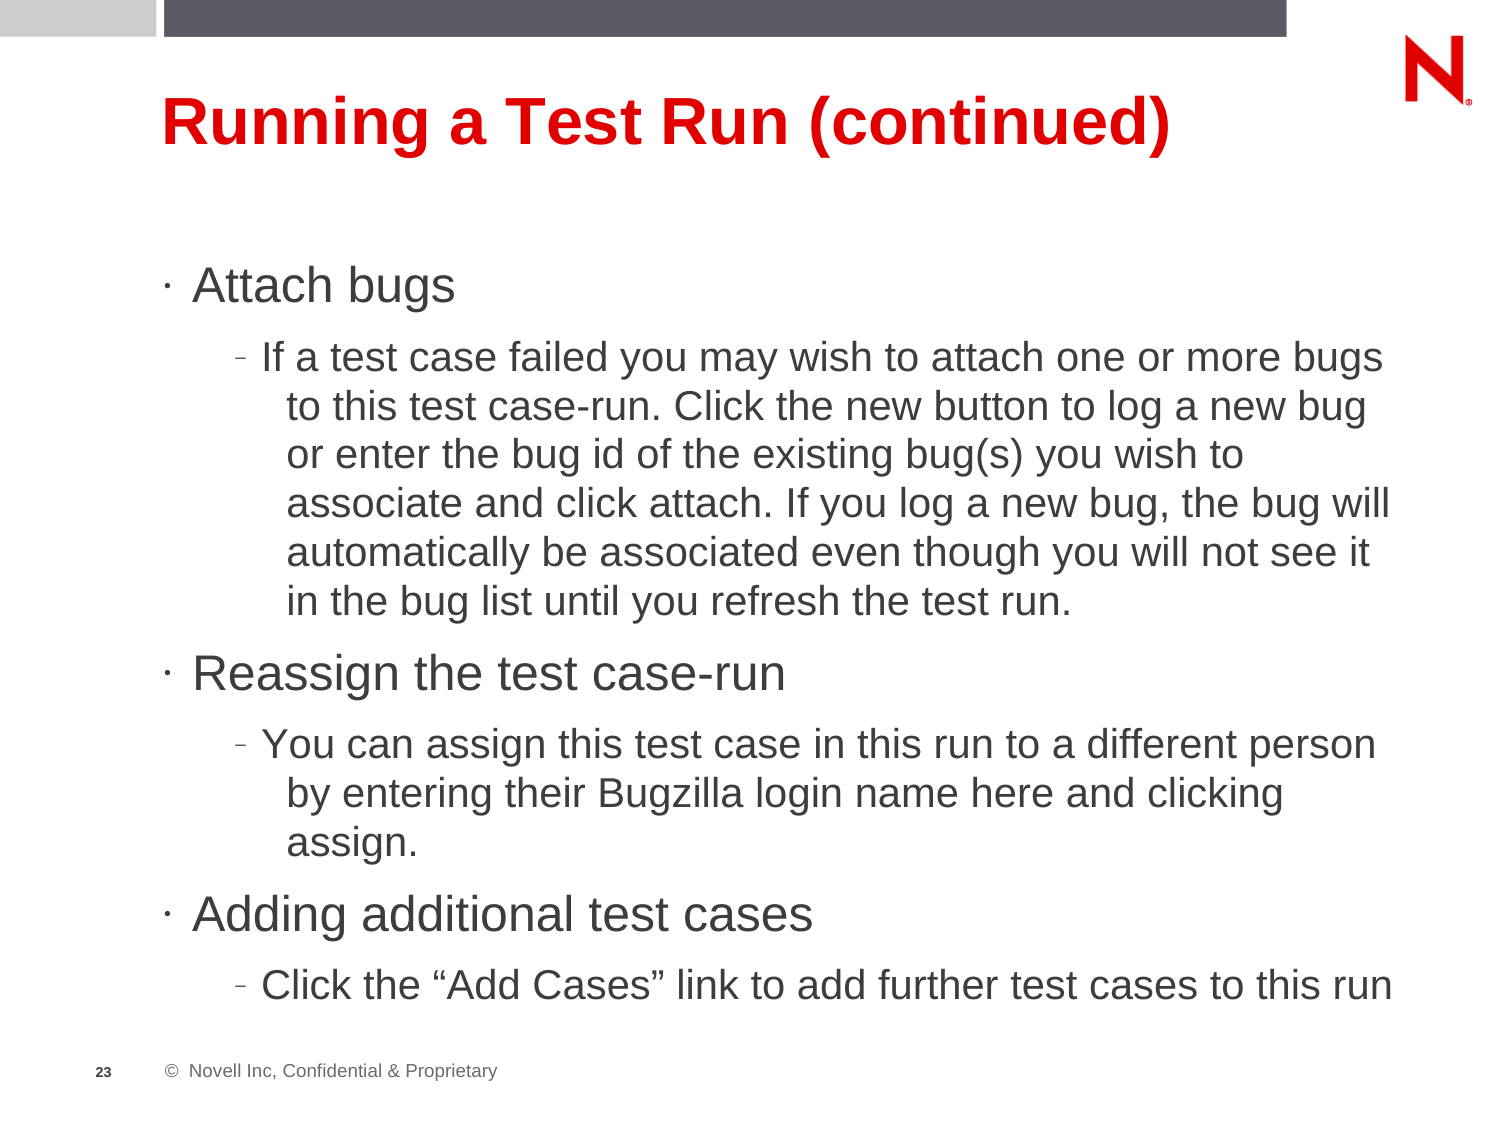

# Running a Test Run (continued)
Attach bugs
If a test case failed you may wish to attach one or more bugs to this test case-run. Click the new button to log a new bug or enter the bug id of the existing bug(s) you wish to associate and click attach. If you log a new bug, the bug will automatically be associated even though you will not see it in the bug list until you refresh the test run.
Reassign the test case-run
You can assign this test case in this run to a different person by entering their Bugzilla login name here and clicking assign.
Adding additional test cases
Click the “Add Cases” link to add further test cases to this run